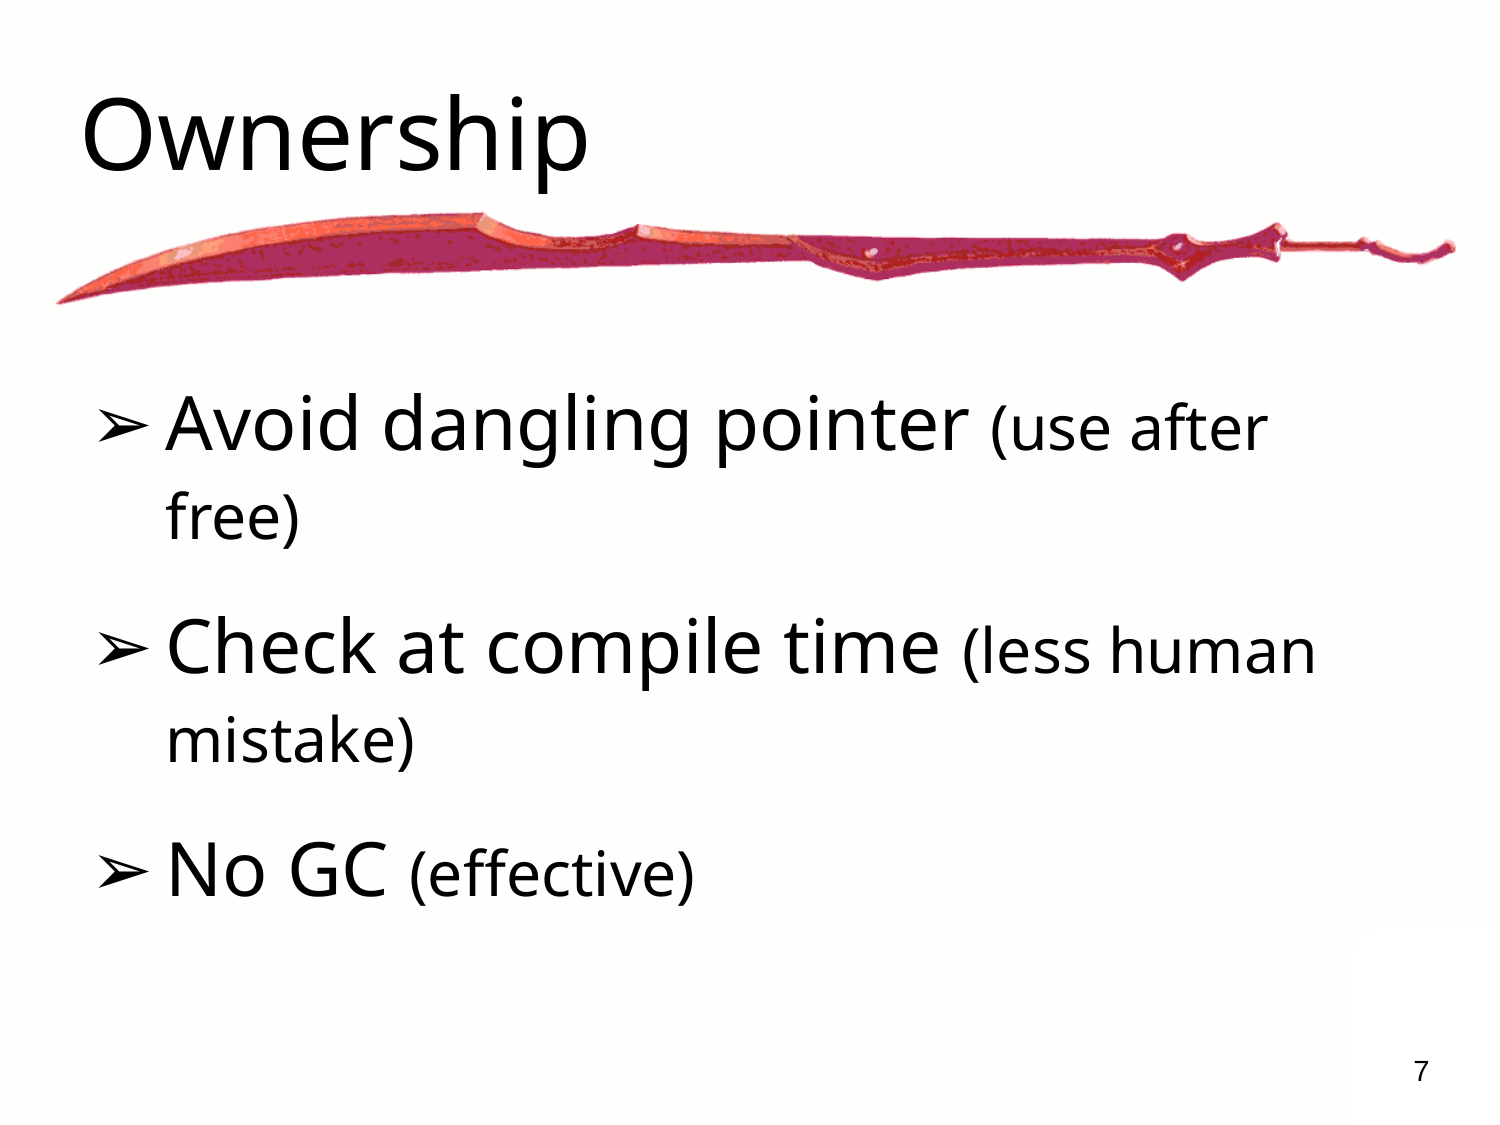

Ownership
# Avoid dangling pointer (use after free)
Check at compile time (less human mistake)
No GC (effective)